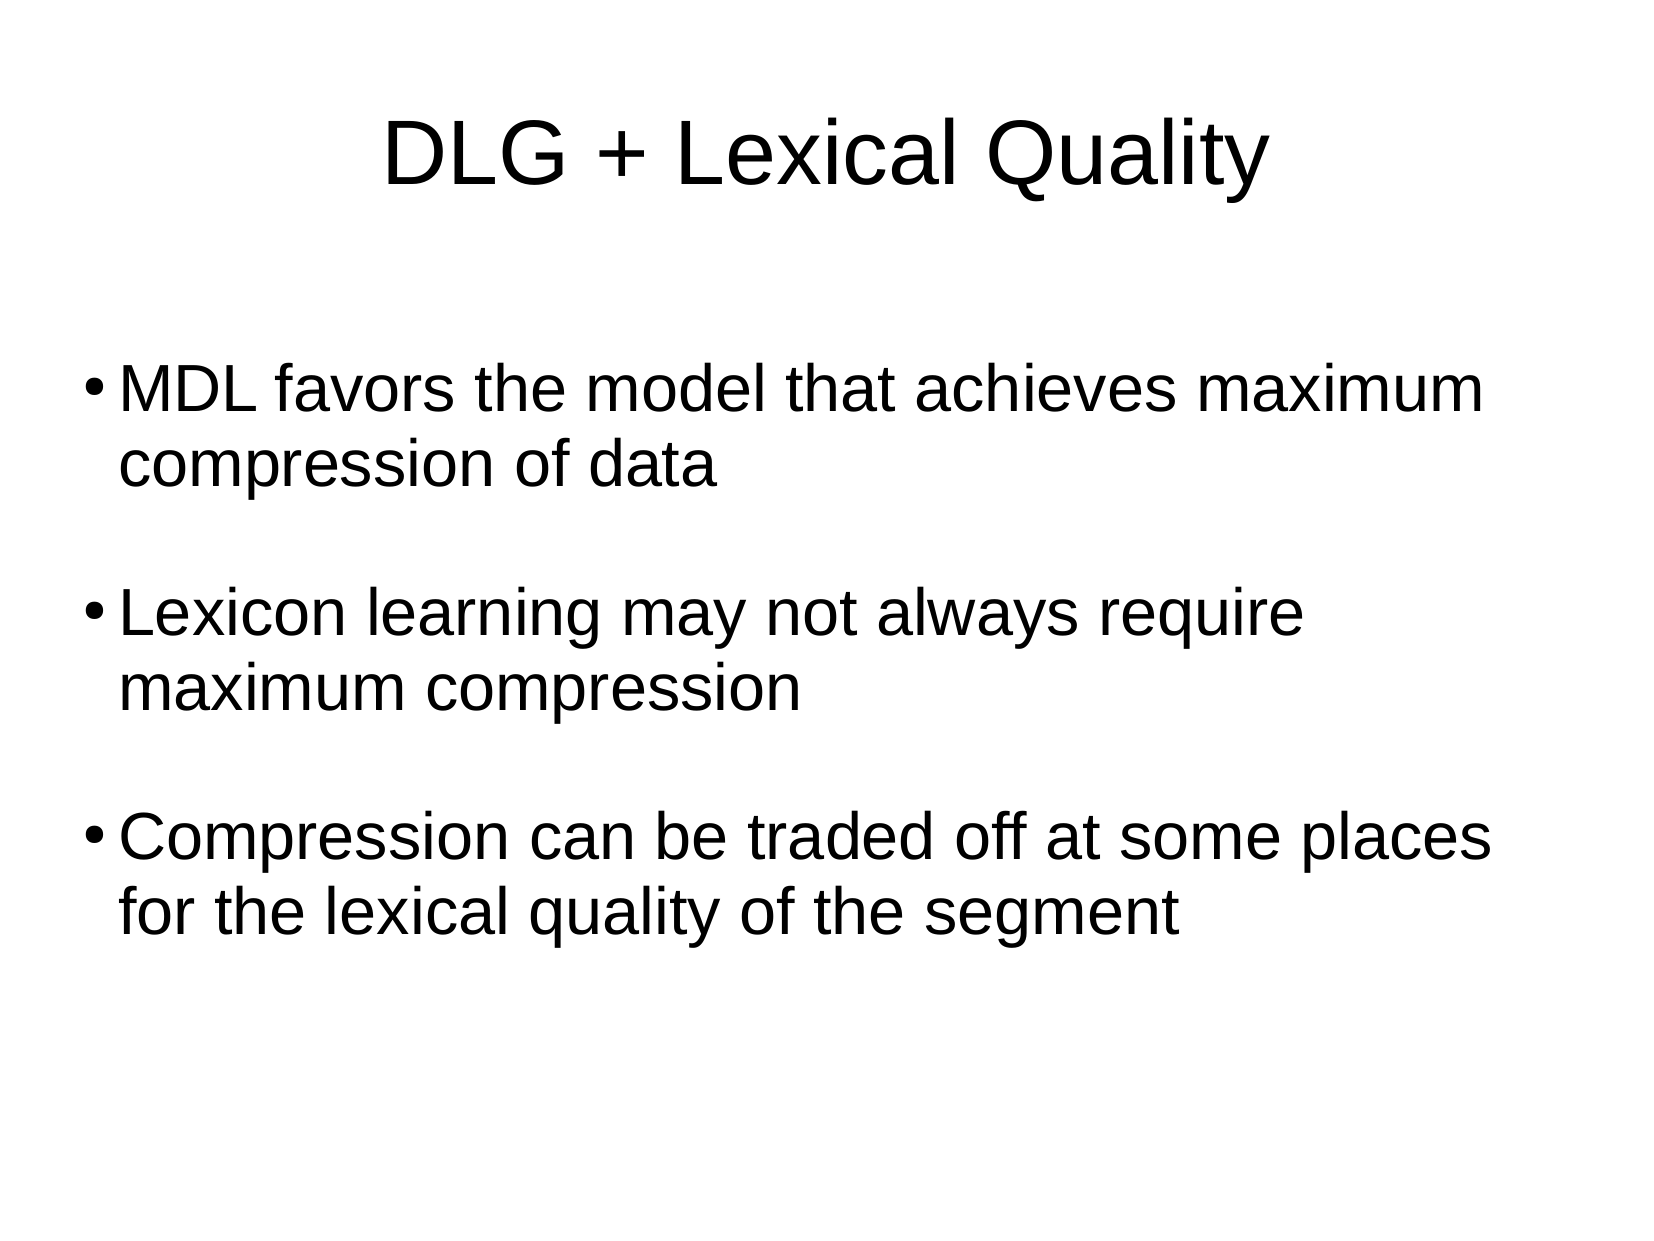

# DLG + Lexical Quality
MDL favors the model that achieves maximum compression of data
Lexicon learning may not always require maximum compression
Compression can be traded off at some places for the lexical quality of the segment